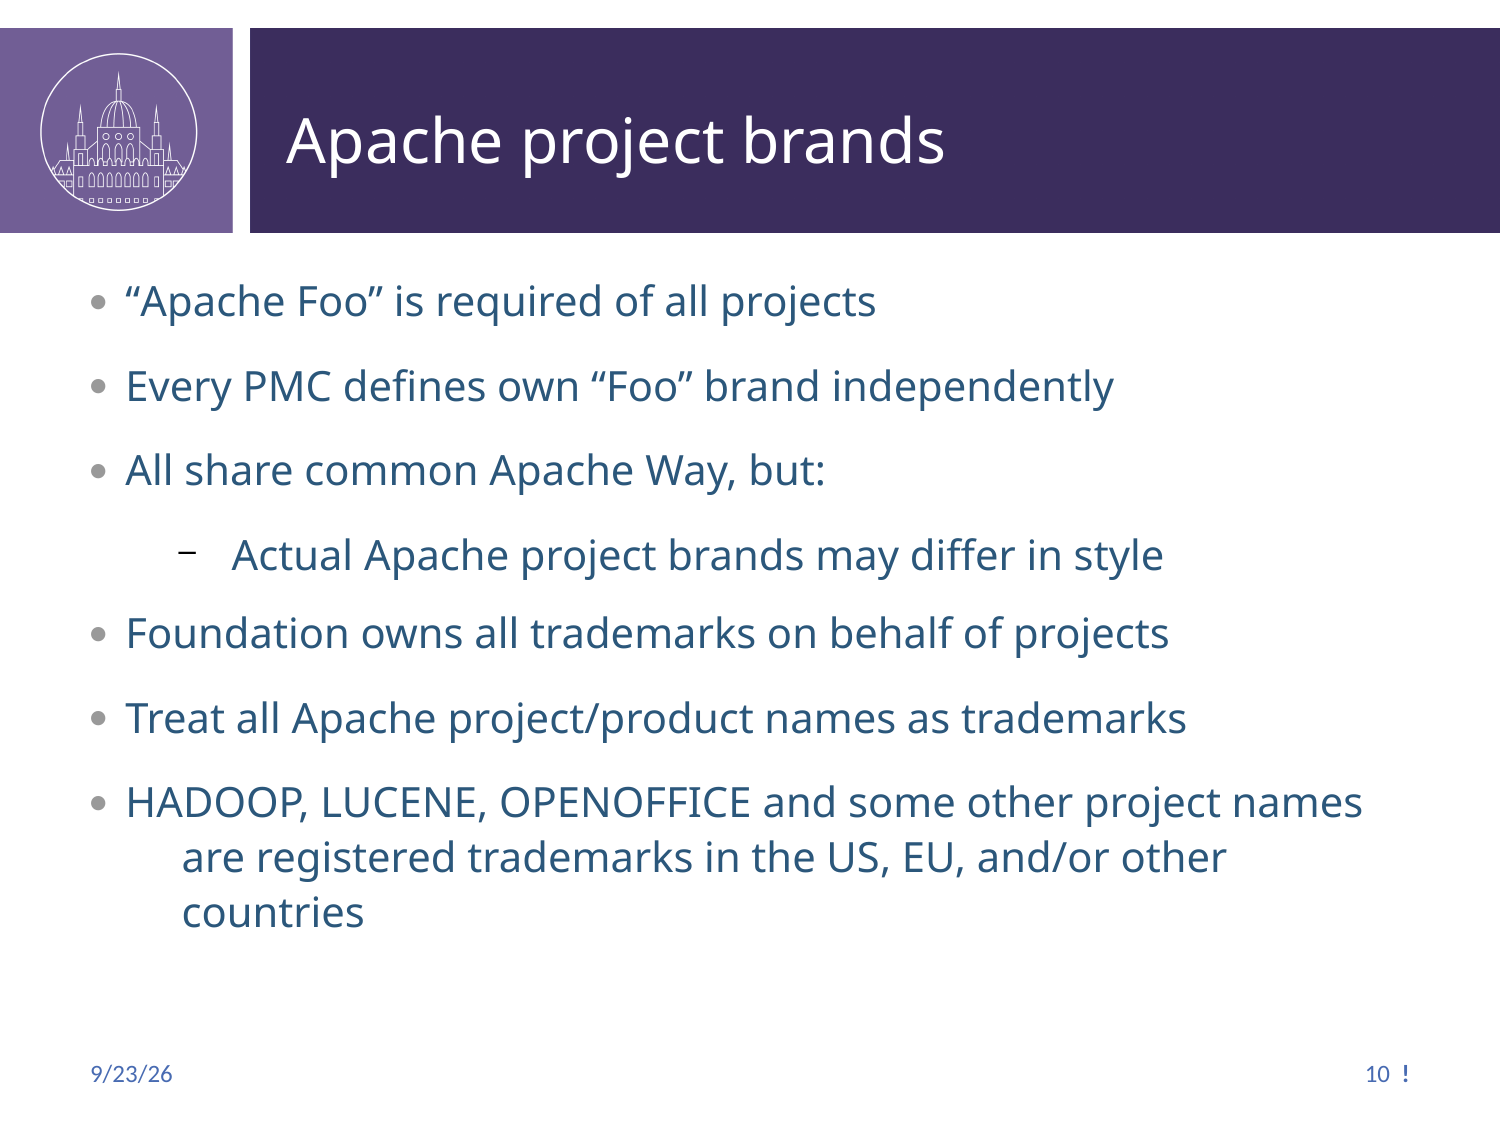

# Apache project brands
“Apache Foo” is required of all projects
Every PMC defines own “Foo” brand independently
All share common Apache Way, but:
Actual Apache project brands may differ in style
Foundation owns all trademarks on behalf of projects
Treat all Apache project/product names as trademarks
HADOOP, LUCENE, OPENOFFICE and some other project names are registered trademarks in the US, EU, and/or other countries